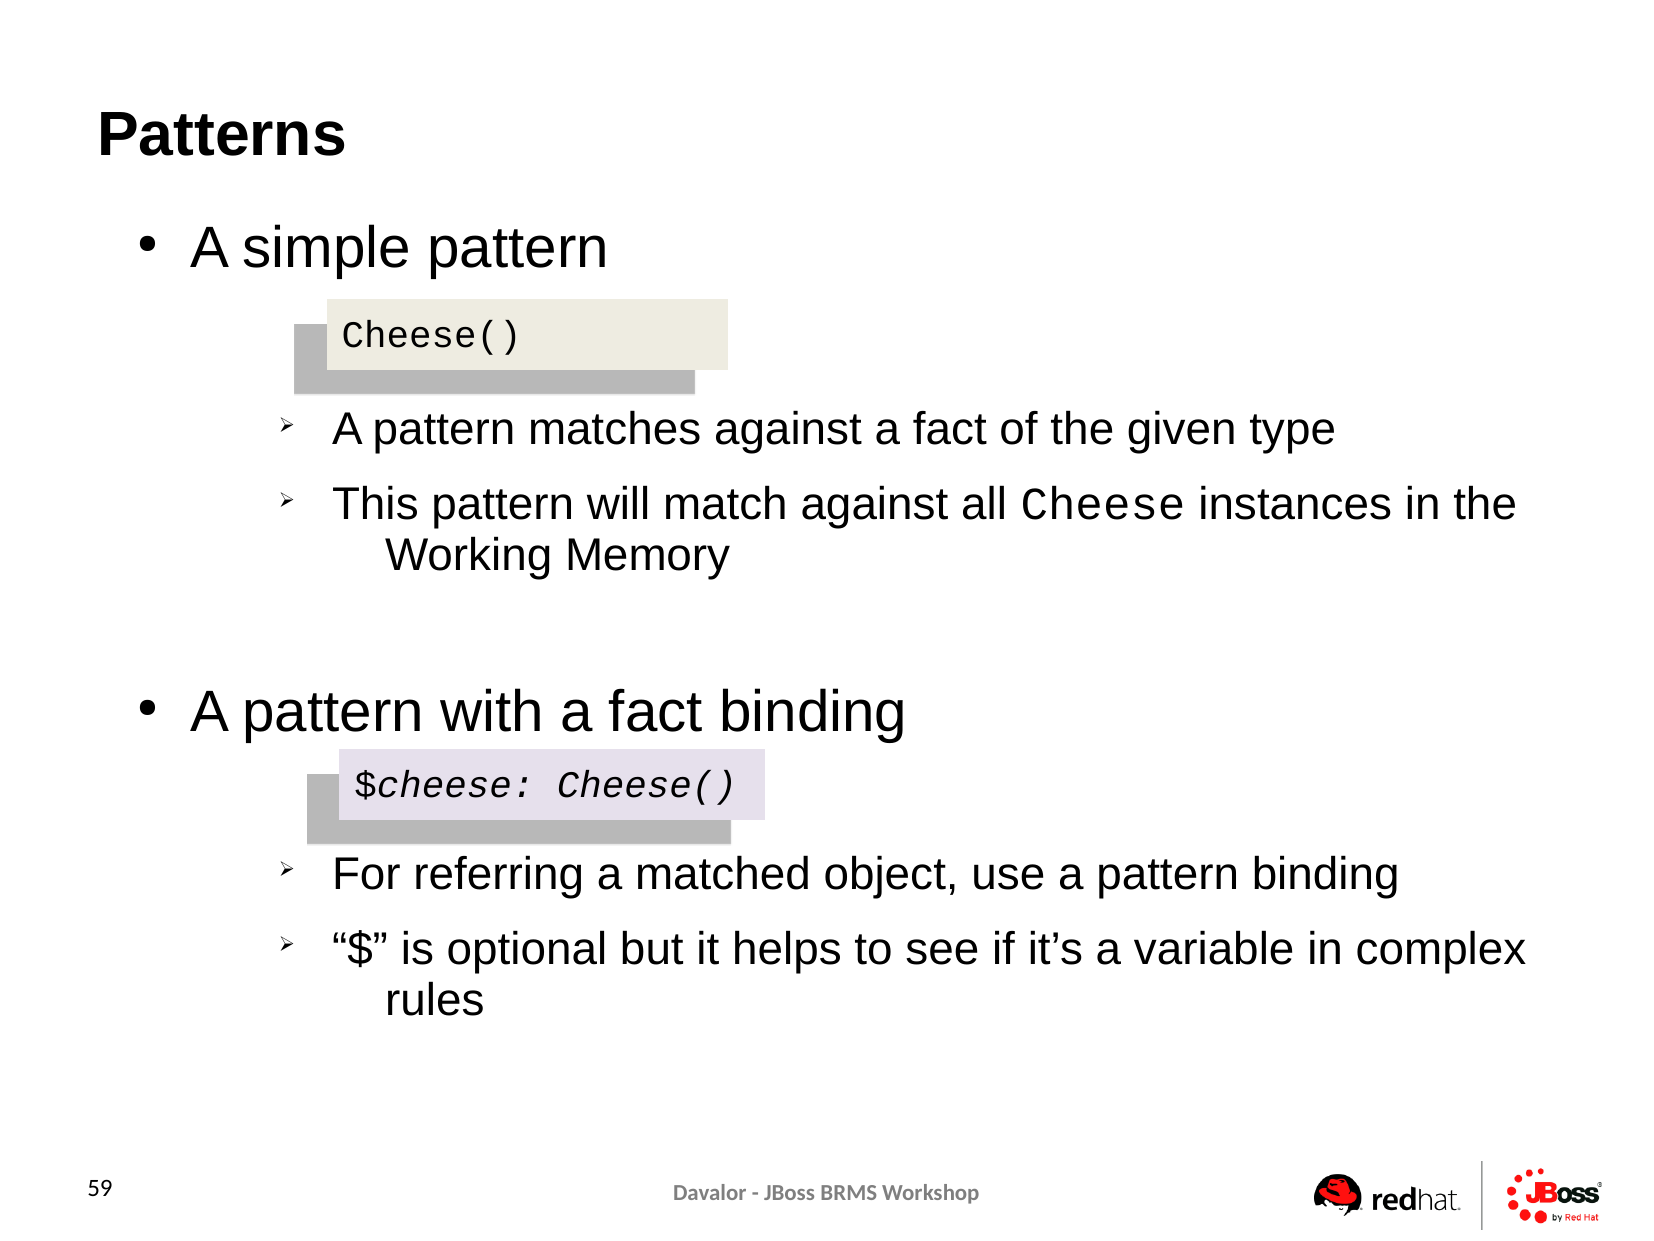

# Patterns
A simple pattern
A pattern matches against a fact of the given type
This pattern will match against all Cheese instances in the Working Memory
A pattern with a fact binding
For referring a matched object, use a pattern binding
“$” is optional but it helps to see if it’s a variable in complex rules
Cheese()
$cheese: Cheese()